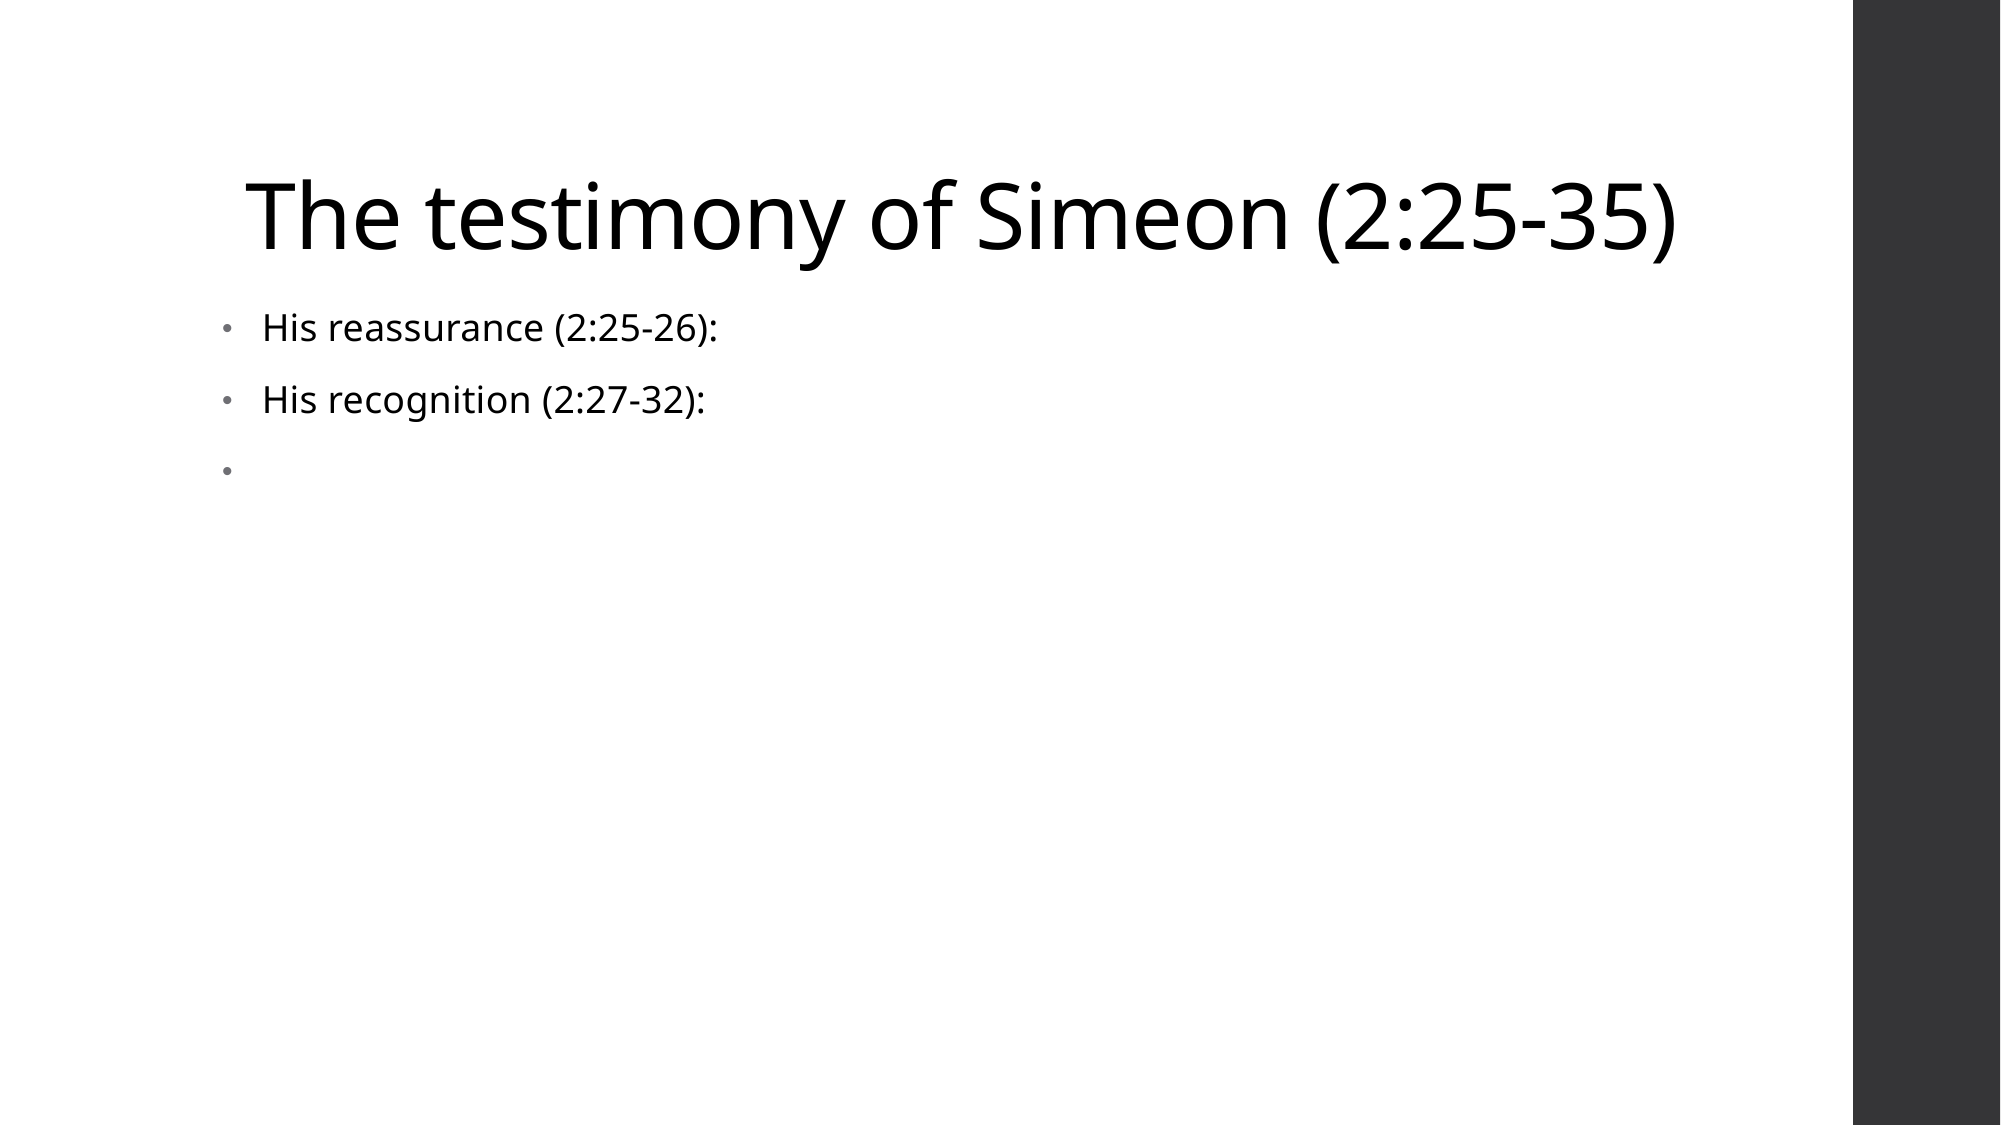

# The testimony of Simeon (2:25-35)
 His reassurance (2:25-26):
 His recognition (2:27-32):